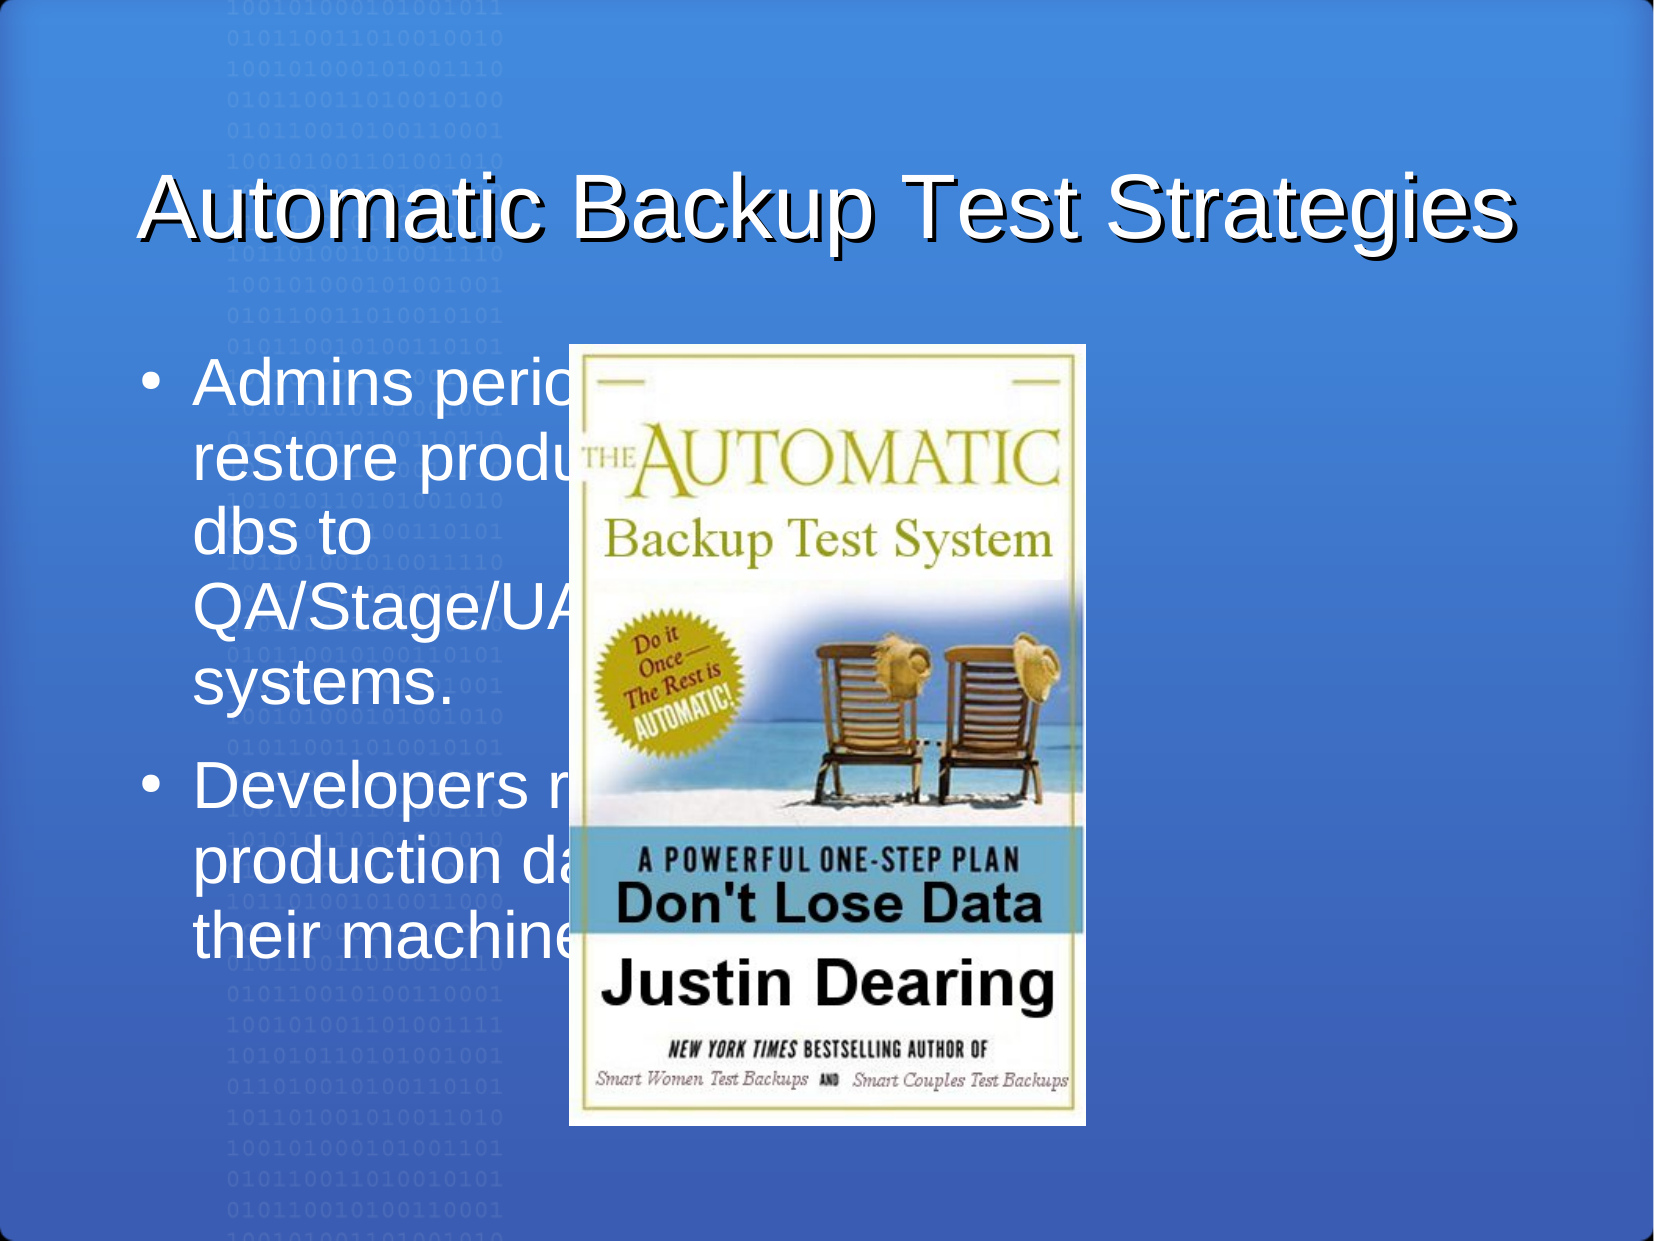

# Automatic Backup Test Strategies
Admins periodically restore production dbs to QA/Stage/UAT systems.
Developers restore production data to their machines.